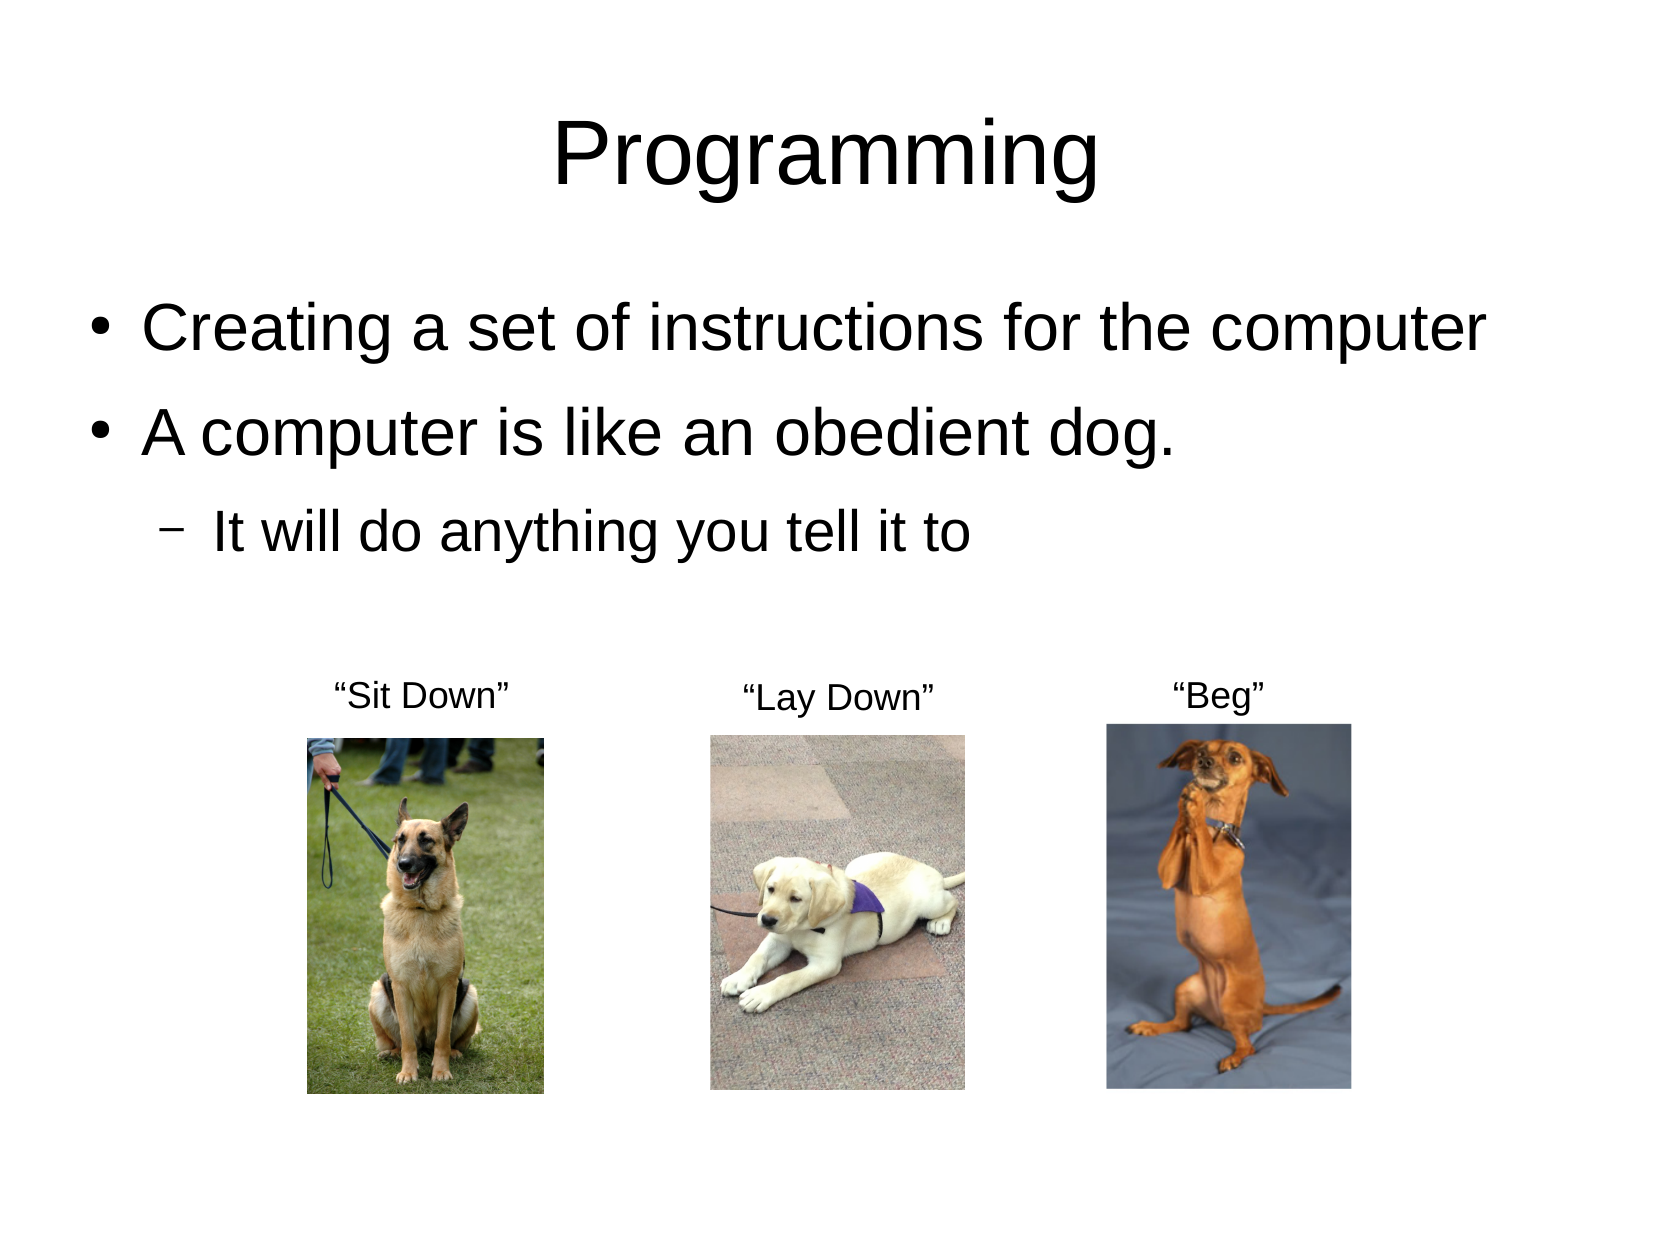

# Programming
Creating a set of instructions for the computer
A computer is like an obedient dog.
It will do anything you tell it to
“Sit Down”
“Beg”
“Lay Down”